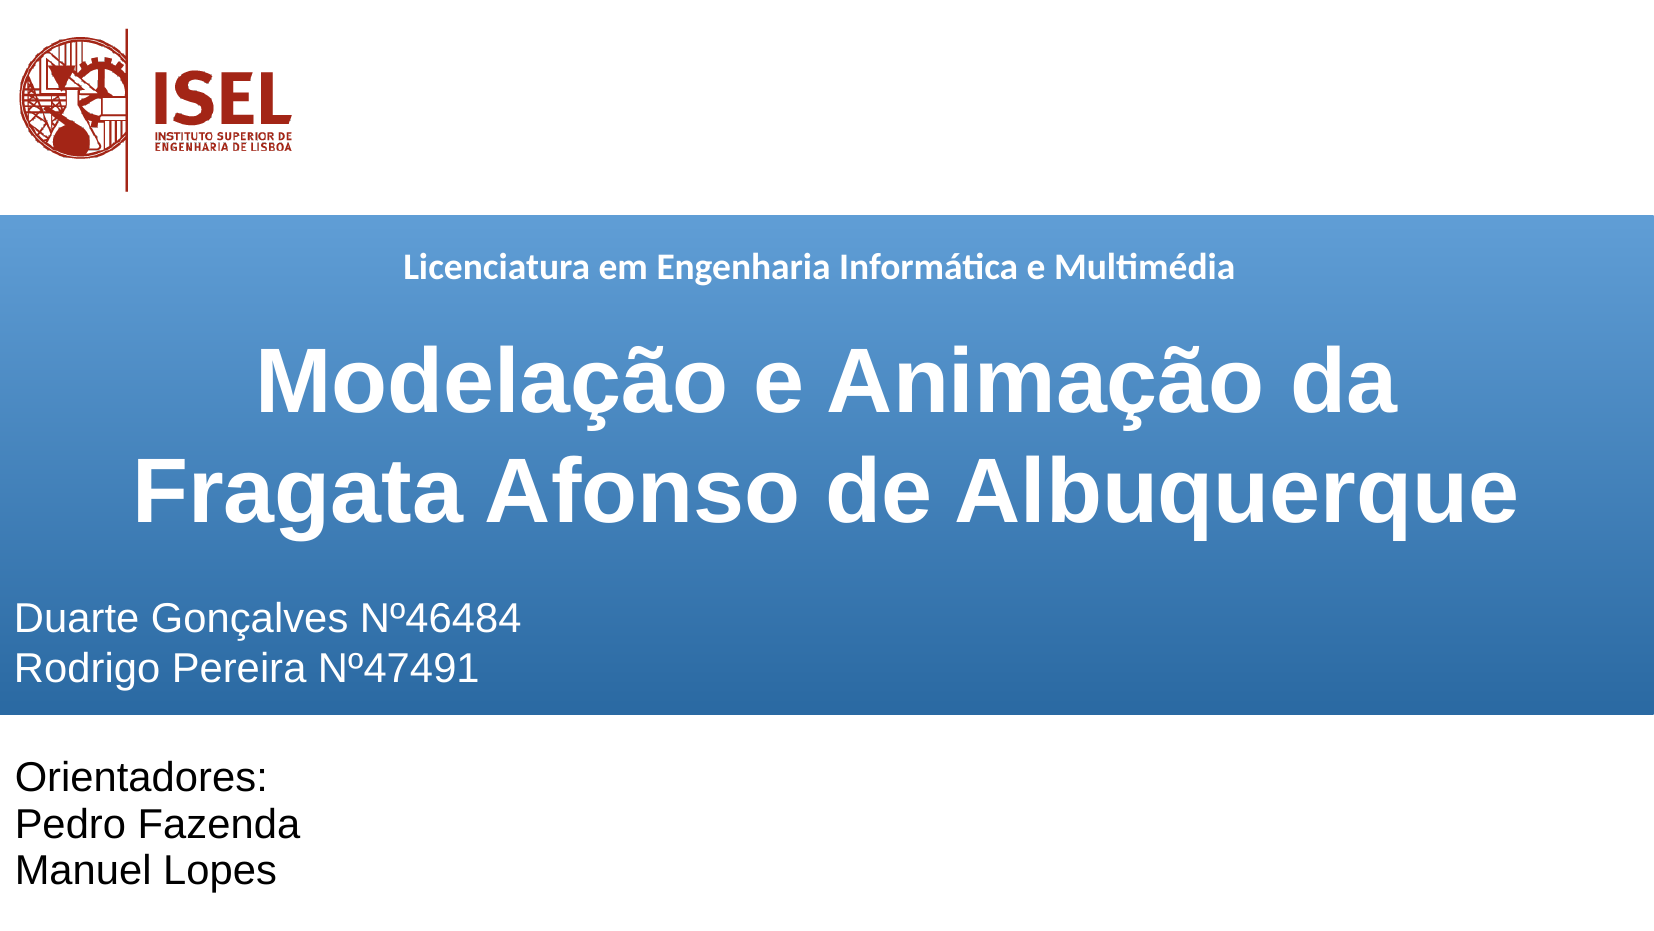

Licenciatura em Engenharia Informática e Multimédia
# Modelação e Animação da Fragata Afonso de Albuquerque
Duarte Gonçalves Nº46484
Rodrigo Pereira Nº47491
Orientadores:
Pedro Fazenda
Manuel Lopes